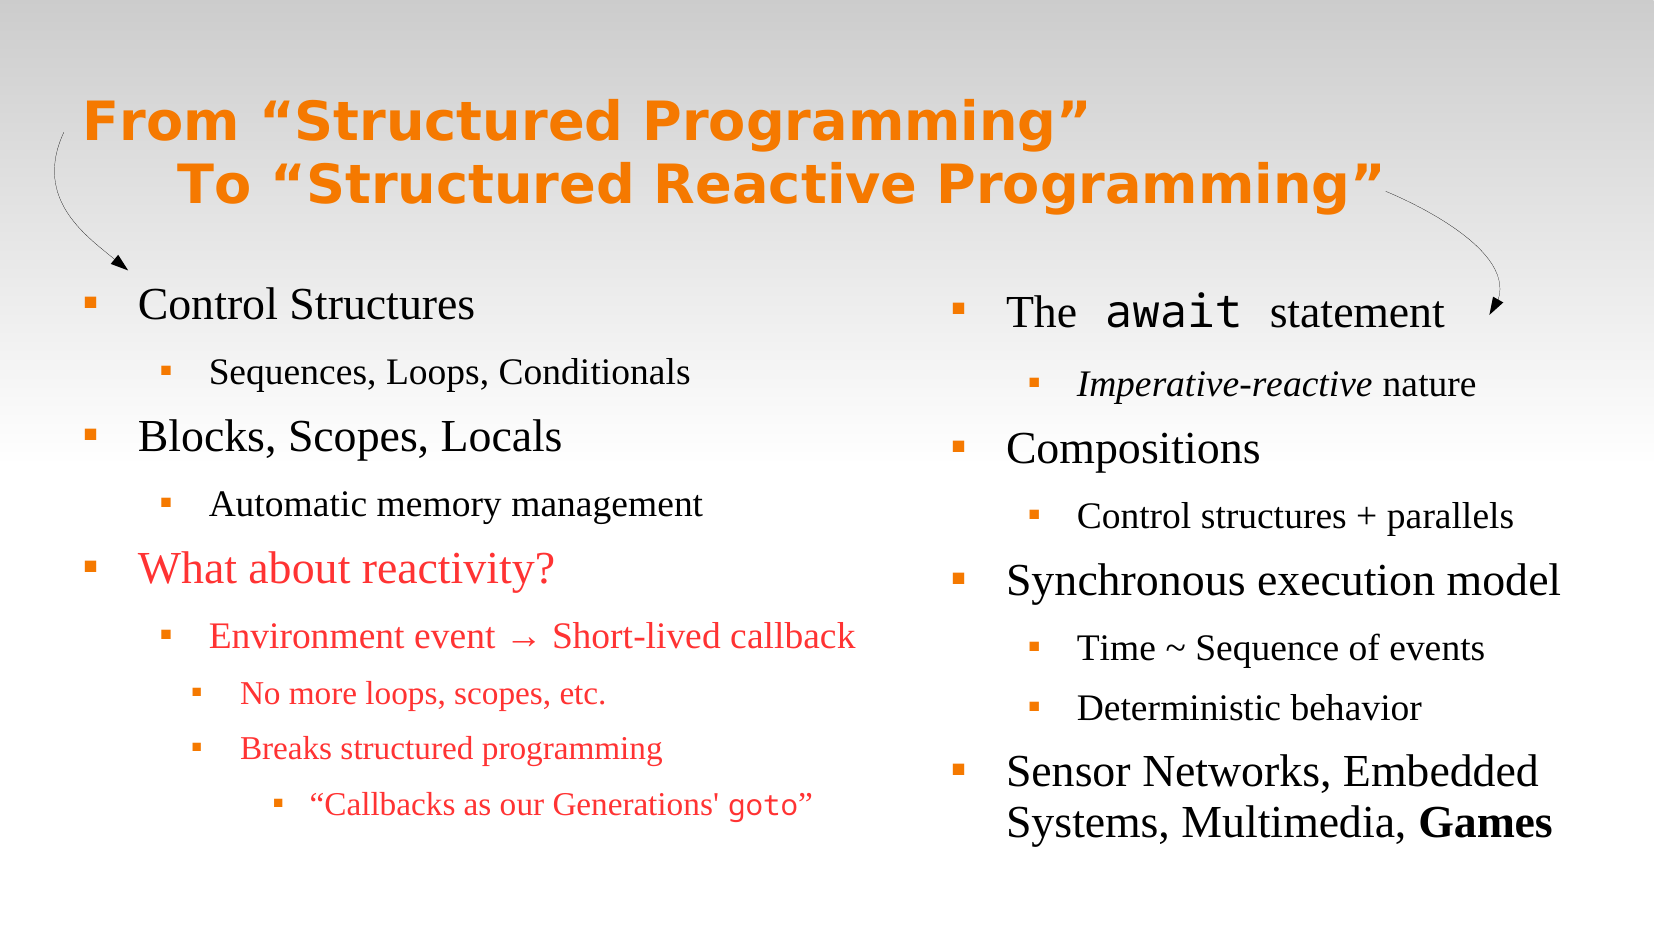

# From “Structured Programming” To “Structured Reactive Programming”
The await statement
Imperative-reactive nature
Compositions
Control structures + parallels
Synchronous execution model
Time ~ Sequence of events
Deterministic behavior
Sensor Networks, Embedded Systems, Multimedia, Games
Control Structures
Sequences, Loops, Conditionals
Blocks, Scopes, Locals
Automatic memory management
What about reactivity?
Environment event → Short-lived callback
No more loops, scopes, etc.
Breaks structured programming
“Callbacks as our Generations' goto”